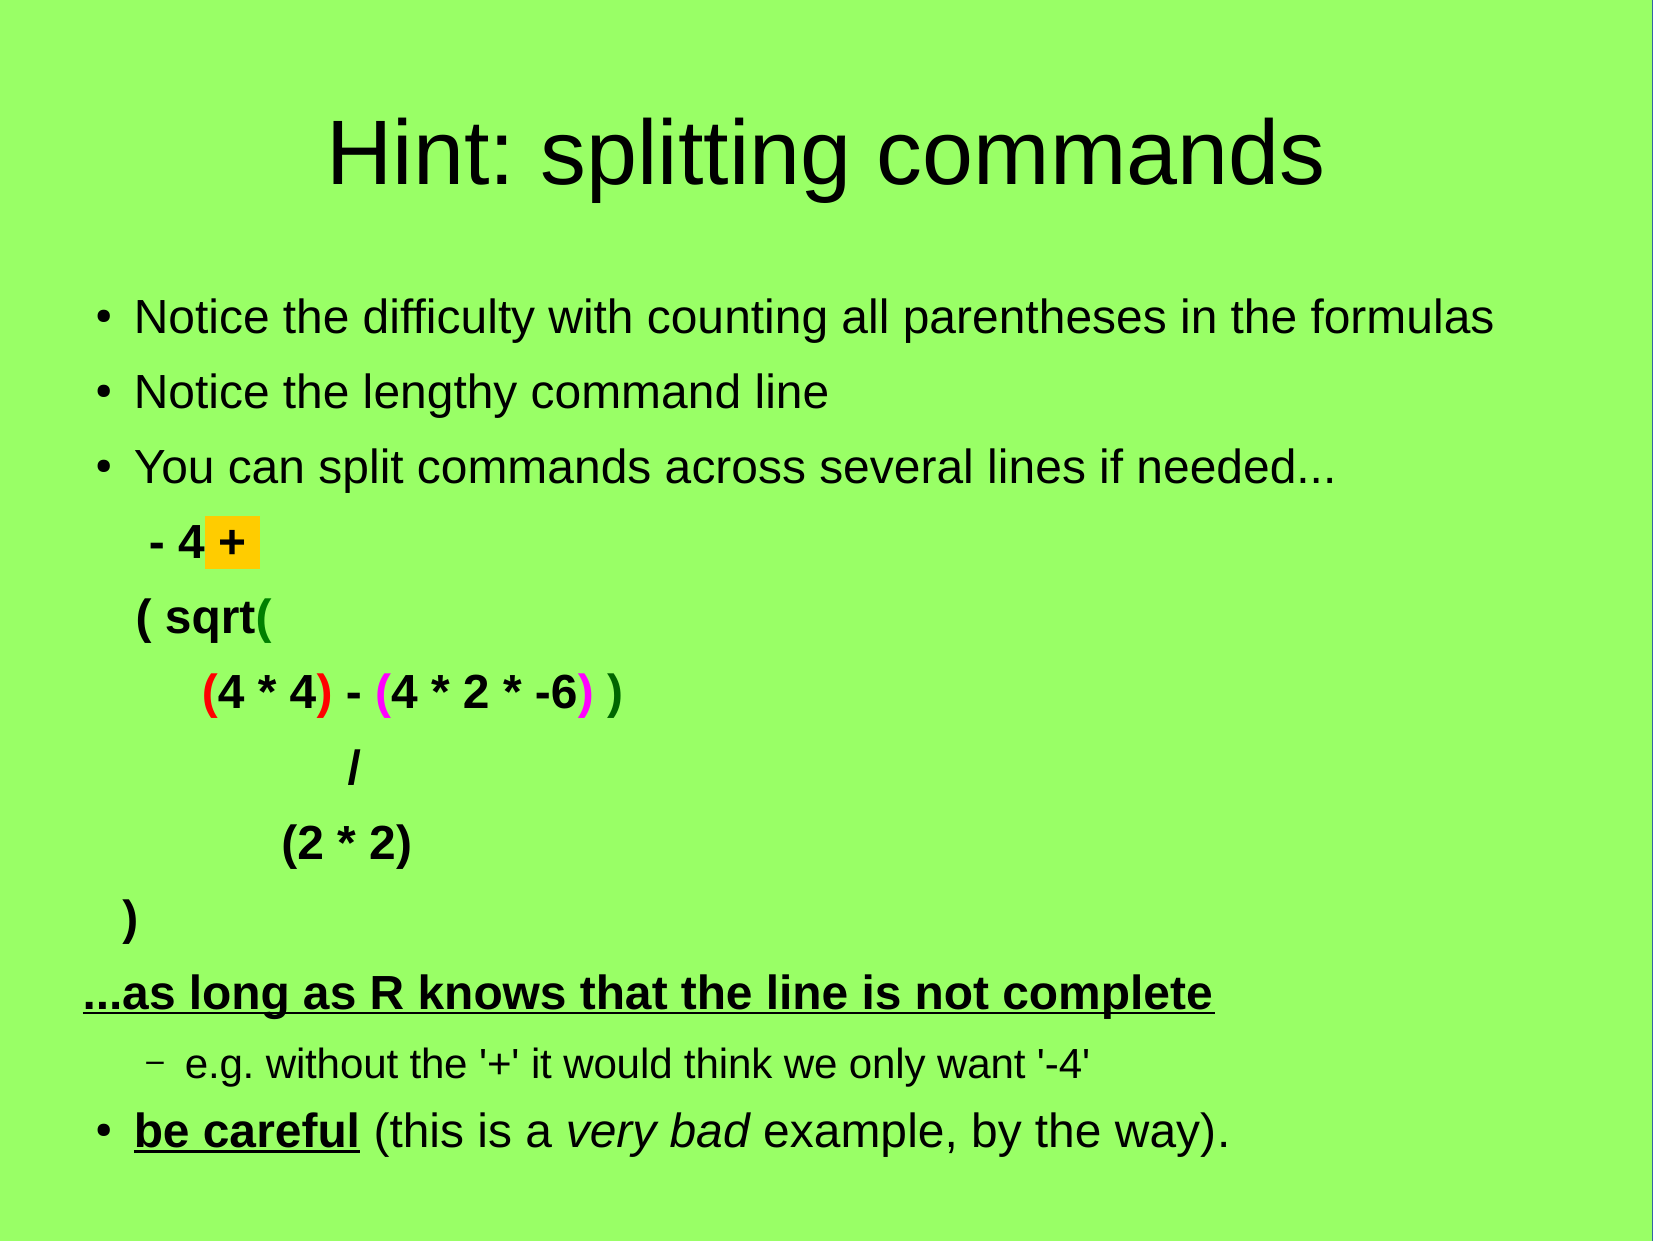

# Hint: splitting commands
Notice the difficulty with counting all parentheses in the formulas
Notice the lengthy command line
You can split commands across several lines if needed...
 - 4 +
 ( sqrt(
 (4 * 4) - (4 * 2 * -6) )
 /
 (2 * 2)
 )
...as long as R knows that the line is not complete
e.g. without the '+' it would think we only want '-4'
be careful (this is a very bad example, by the way).